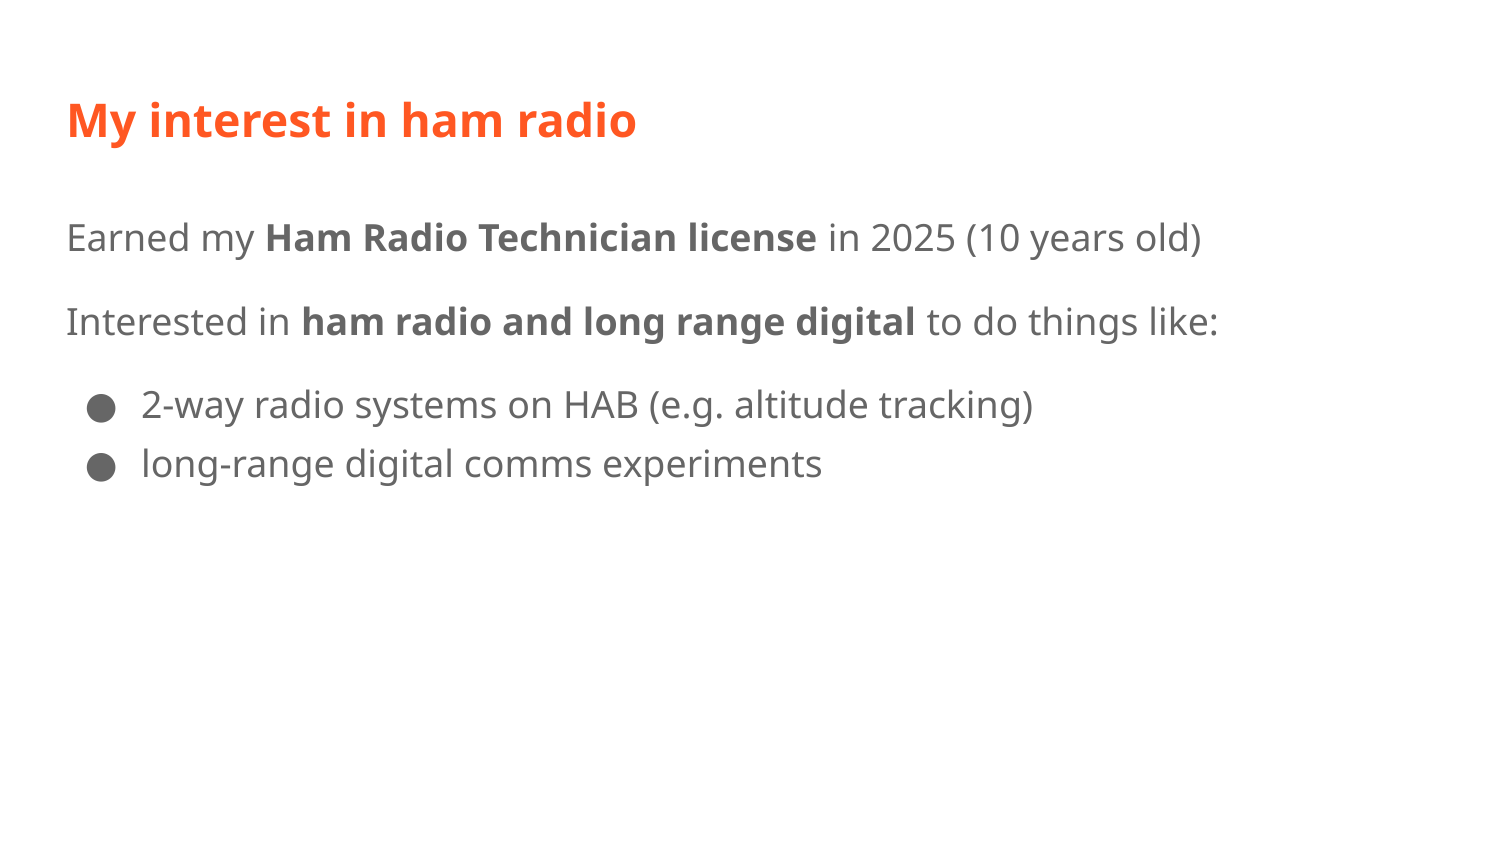

# My interest in ham radio
Earned my Ham Radio Technician license in 2025 (10 years old)
Interested in ham radio and long range digital to do things like:
2-way radio systems on HAB (e.g. altitude tracking)
long-range digital comms experiments